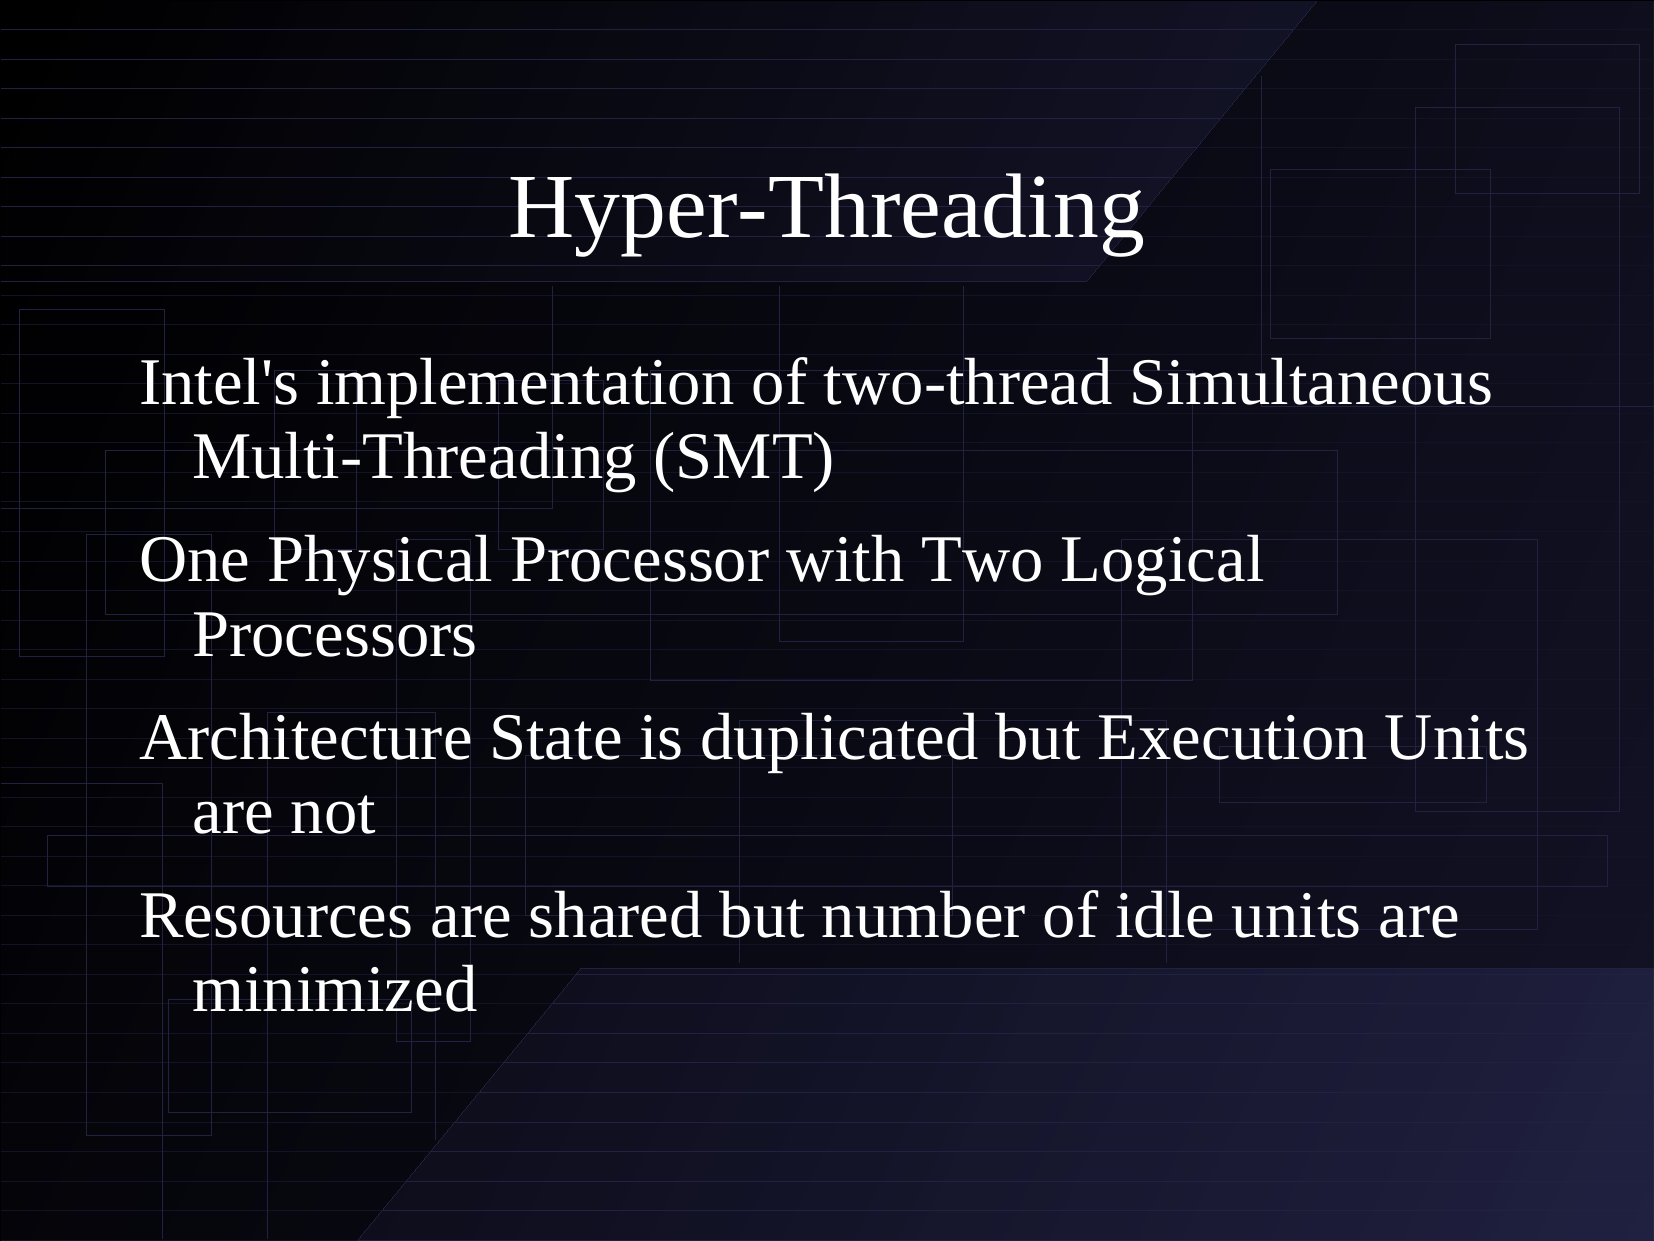

# Hyper-Threading
Intel's implementation of two-thread Simultaneous Multi-Threading (SMT)
One Physical Processor with Two Logical Processors
Architecture State is duplicated but Execution Units are not
Resources are shared but number of idle units are minimized